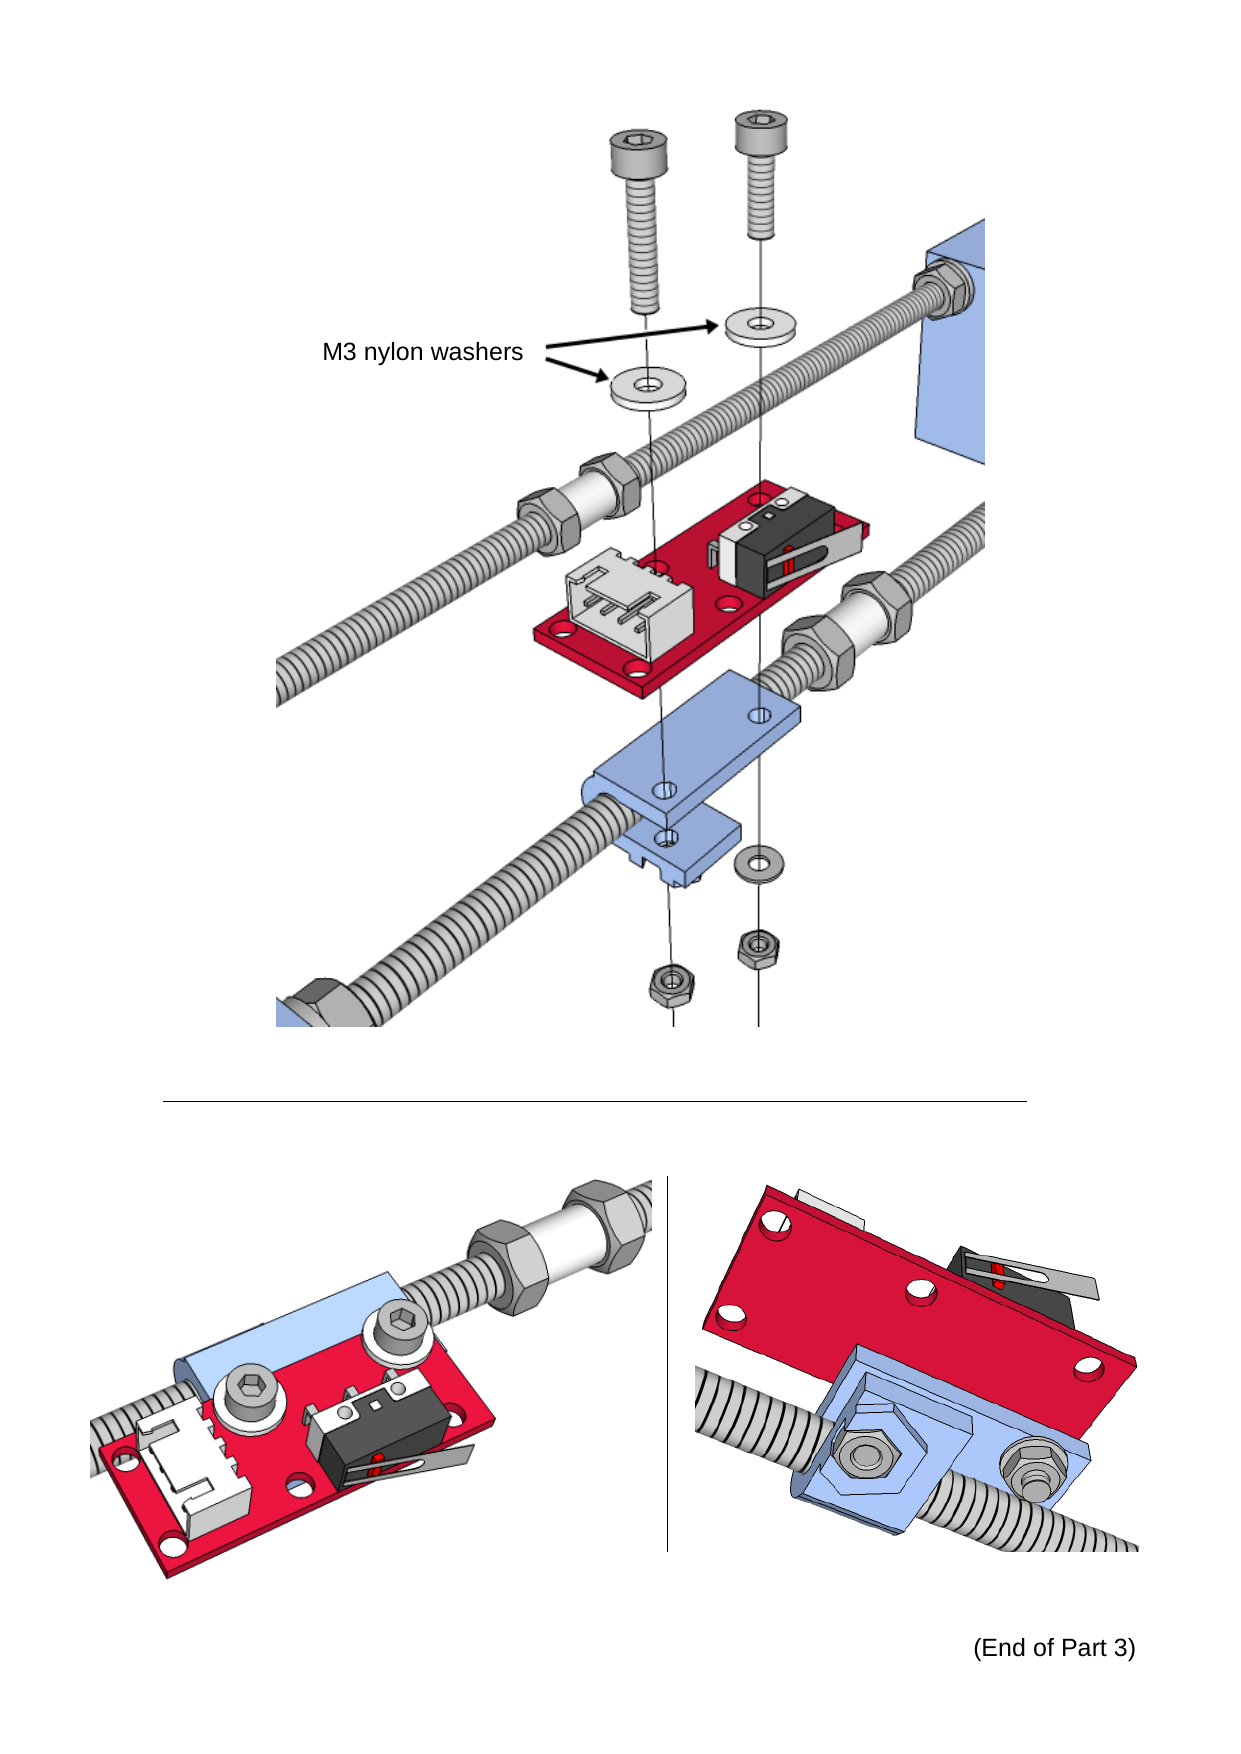

M3 nylon washers
(End of Part 3)